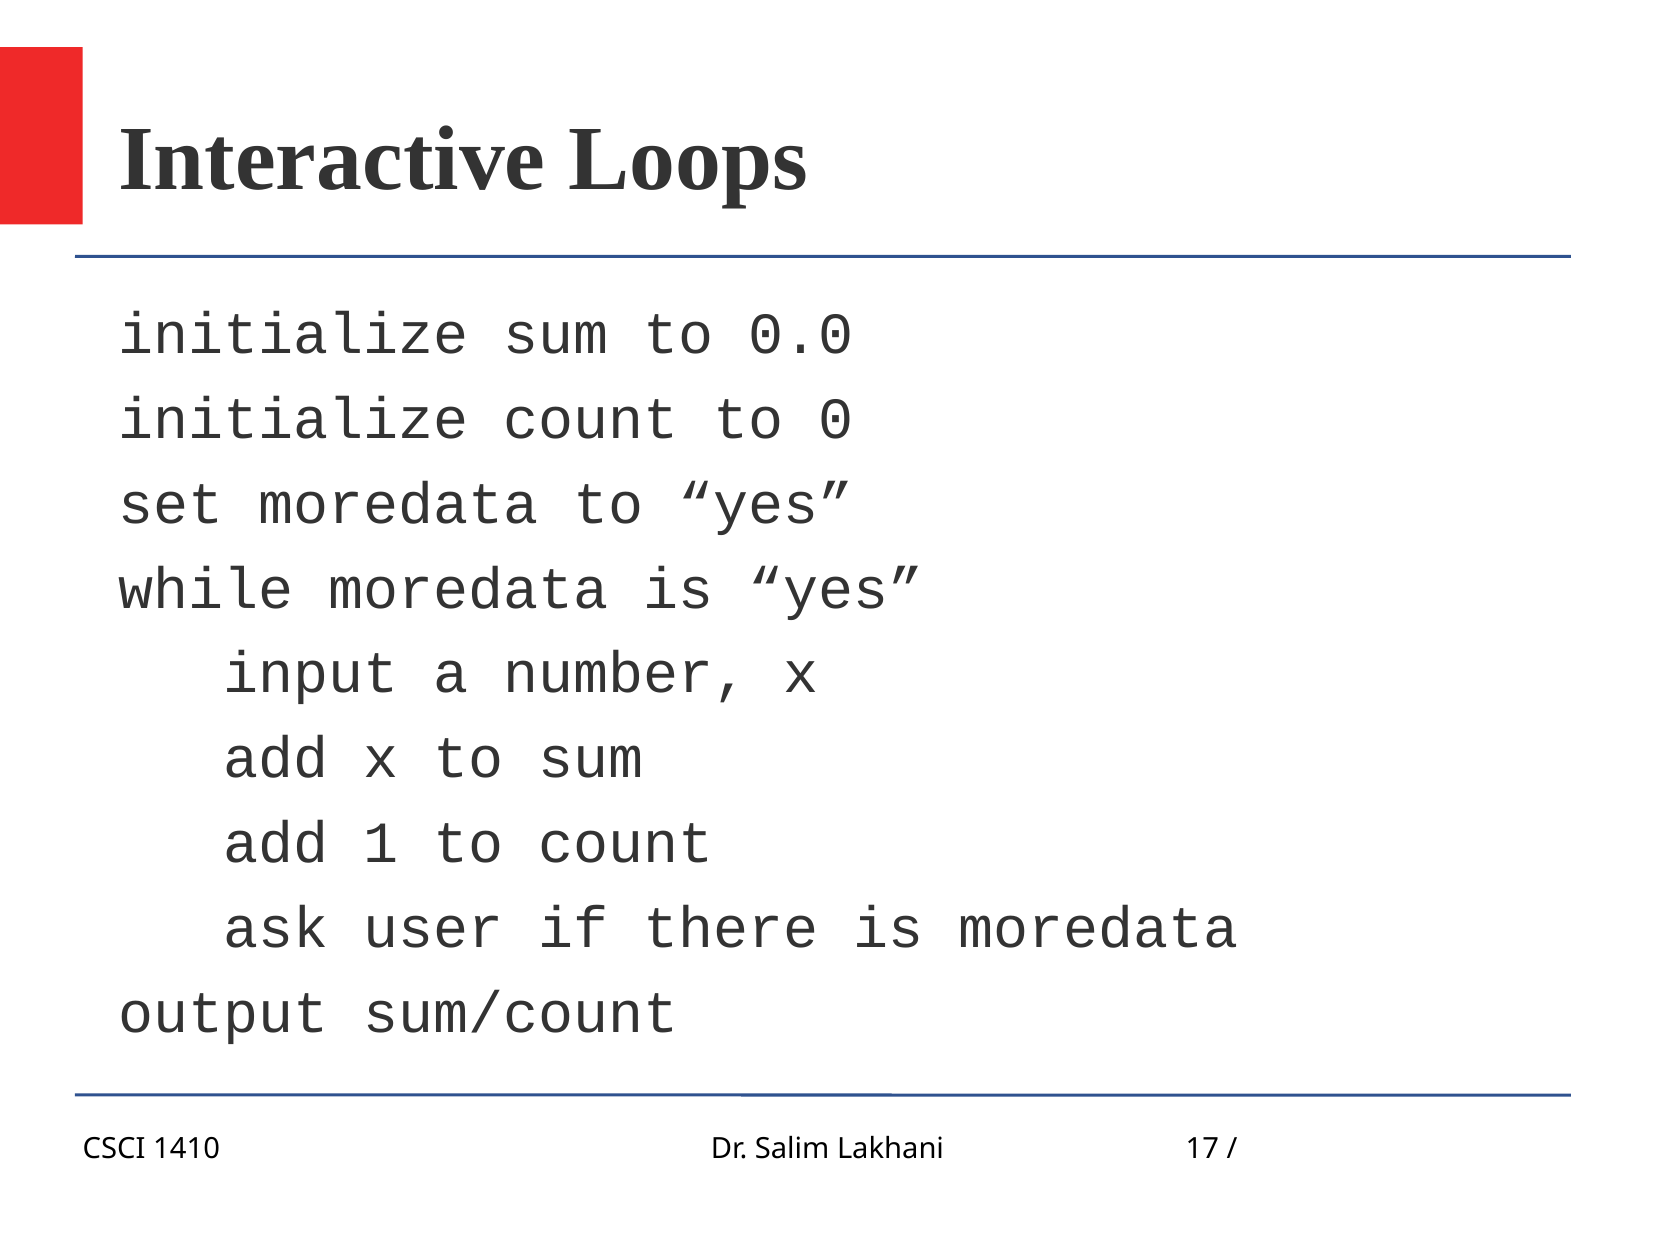

# Interactive Loops
initialize sum to 0.0
initialize count to 0
set moredata to “yes”
while moredata is “yes”
 input a number, x
 add x to sum
 add 1 to count
 ask user if there is moredata
output sum/count
CSCI 1410
Dr. Salim Lakhani